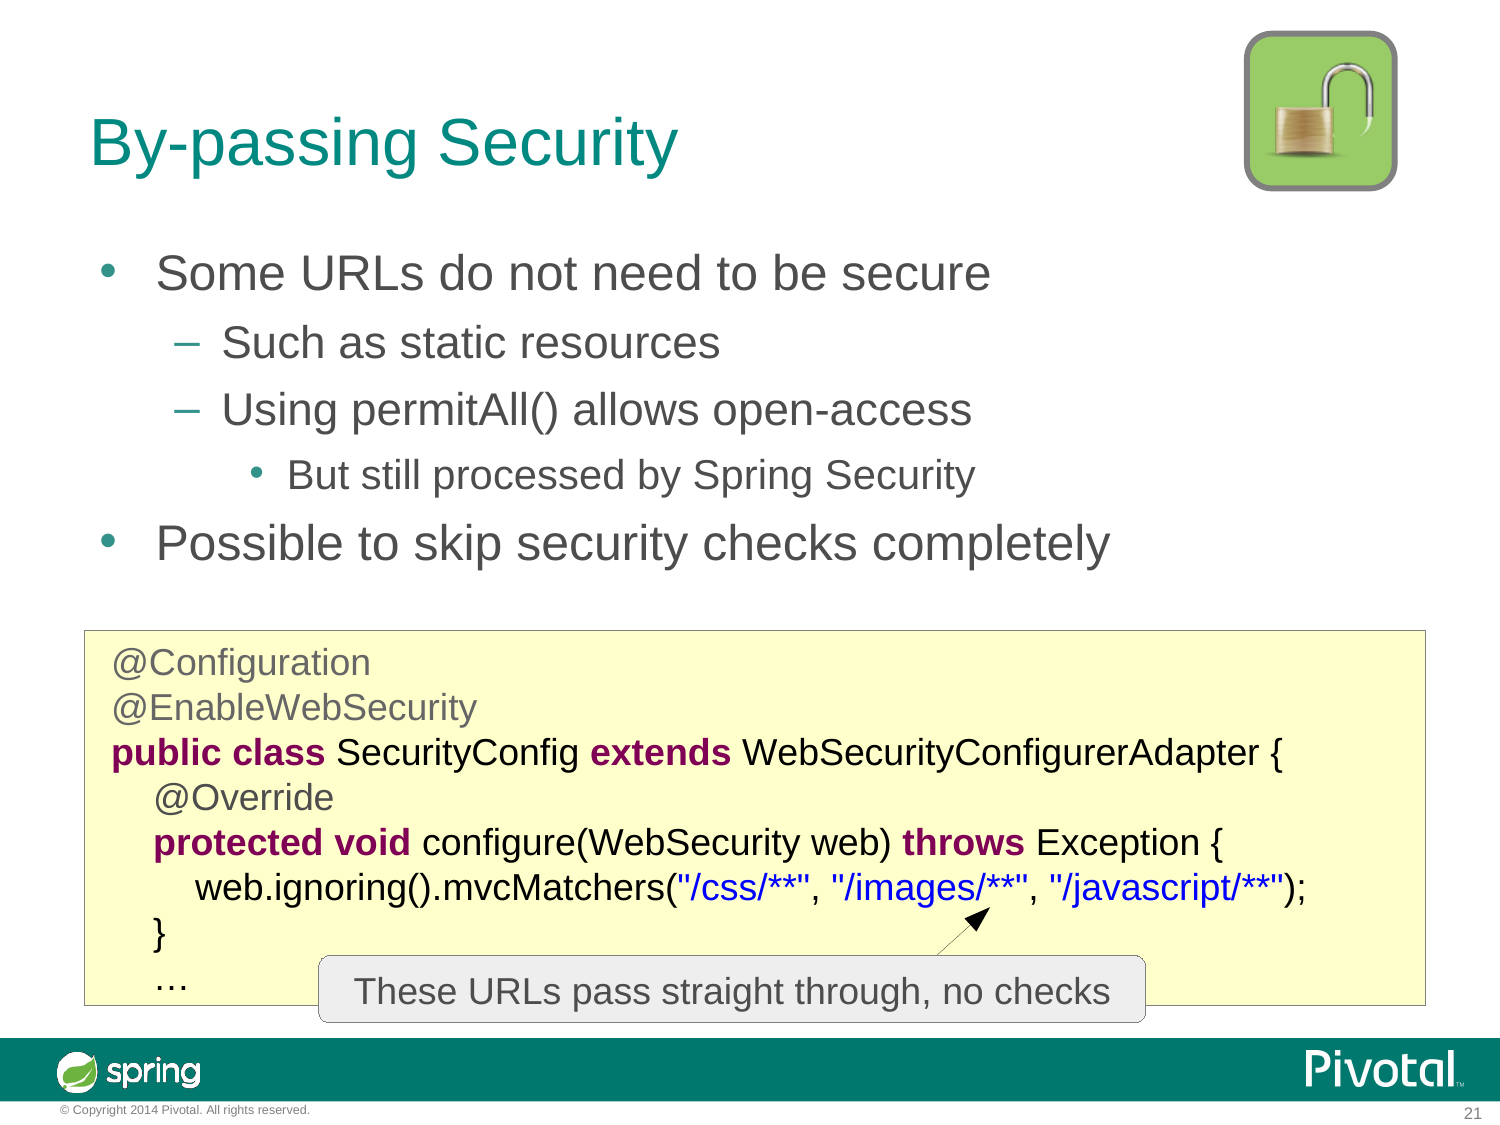

# By-passing Security
Some URLs do not need to be secure
Such as static resources
Using permitAll() allows open-access
But still processed by Spring Security
Possible to skip security checks completely
@Configuration
@EnableWebSecurity
public class SecurityConfig extends WebSecurityConfigurerAdapter {
 @Override
 protected void configure(WebSecurity web) throws Exception {
 web.ignoring().mvcMatchers("/css/**", "/images/**", "/javascript/**");
 }
 …
These URLs pass straight through, no checks